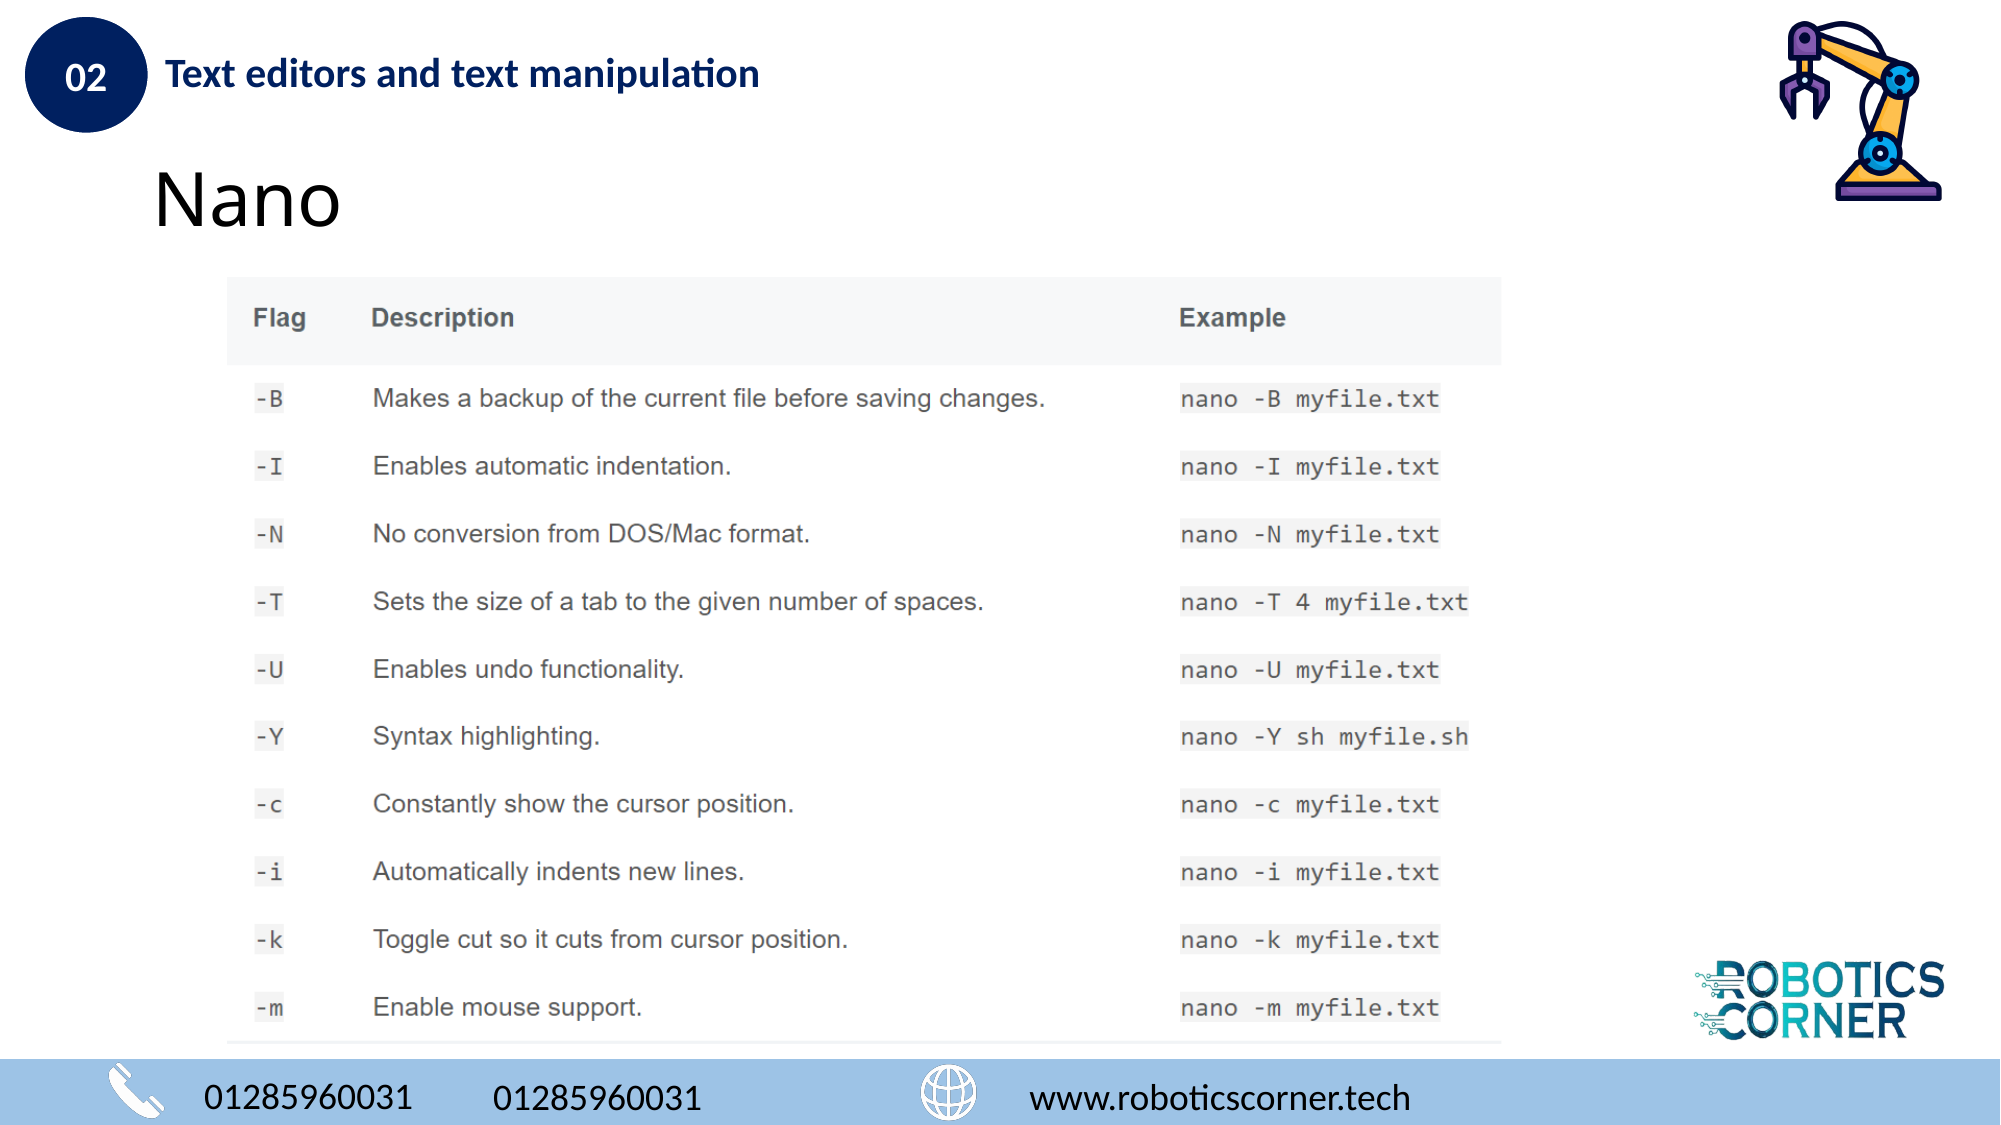

02
Text editors and text manipulation
Nano
01285960031
01285960031
www.roboticscorner.tech